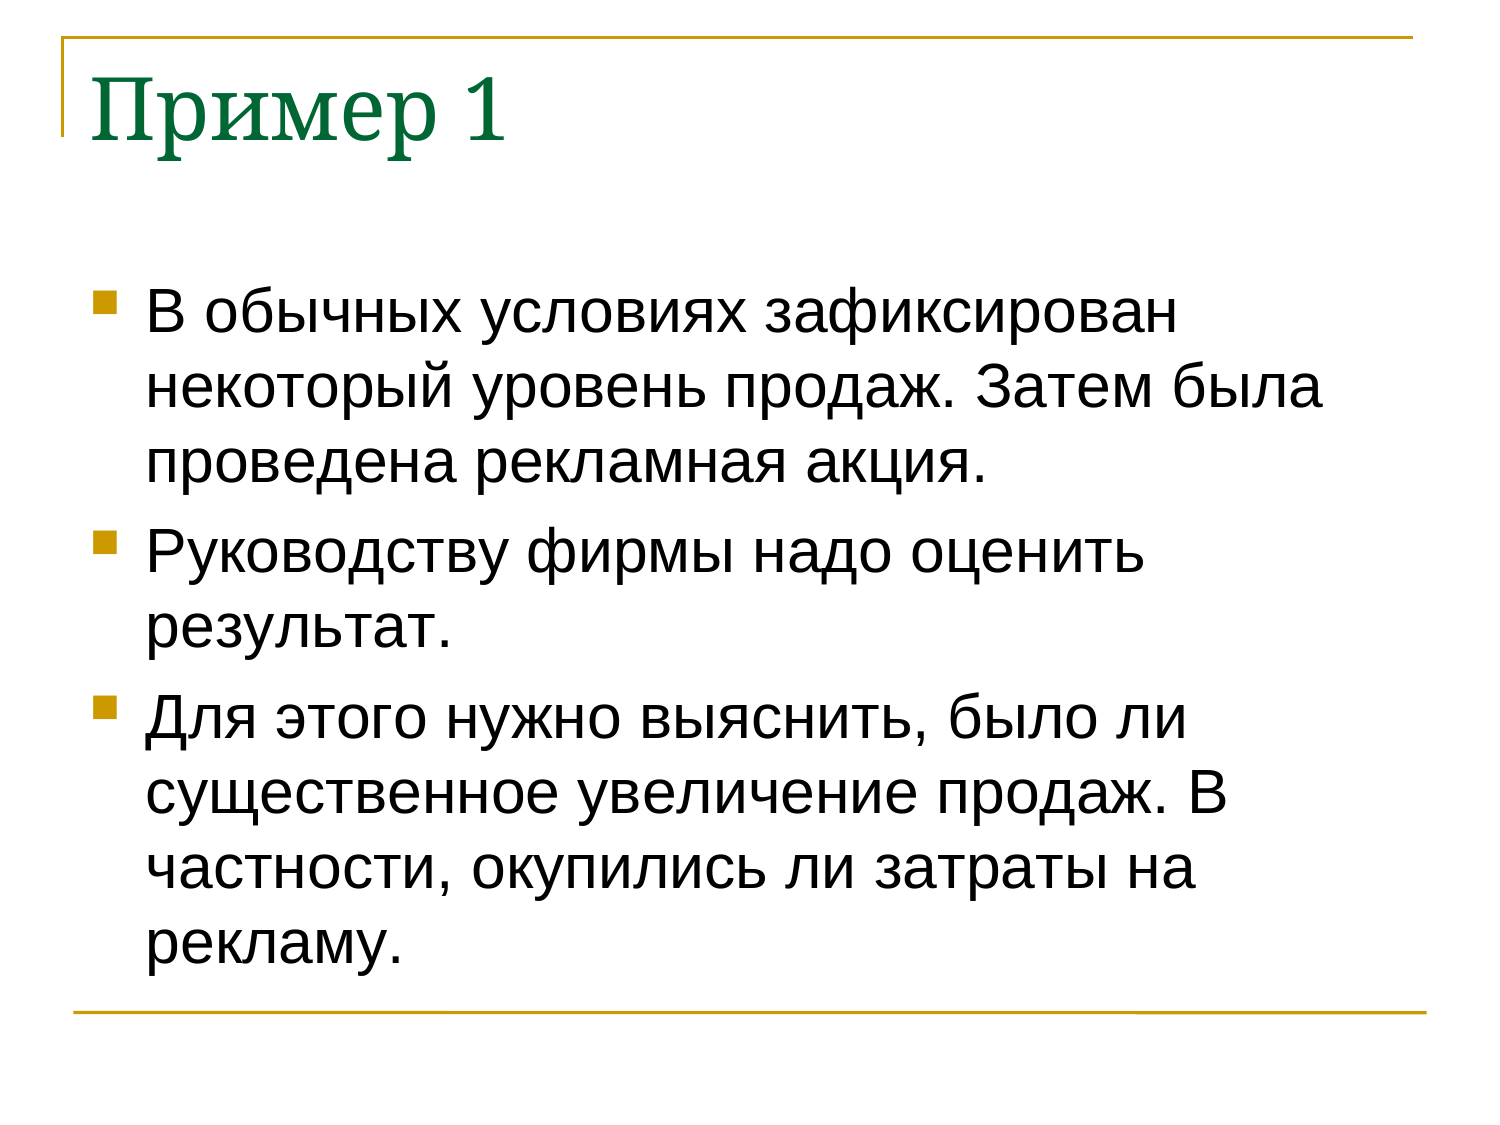

# Пример 1
В обычных условиях зафиксирован некоторый уровень продаж. Затем была проведена рекламная акция.
Руководству фирмы надо оценить результат.
Для этого нужно выяснить, было ли существенное увеличение продаж. В частности, окупились ли затраты на рекламу.